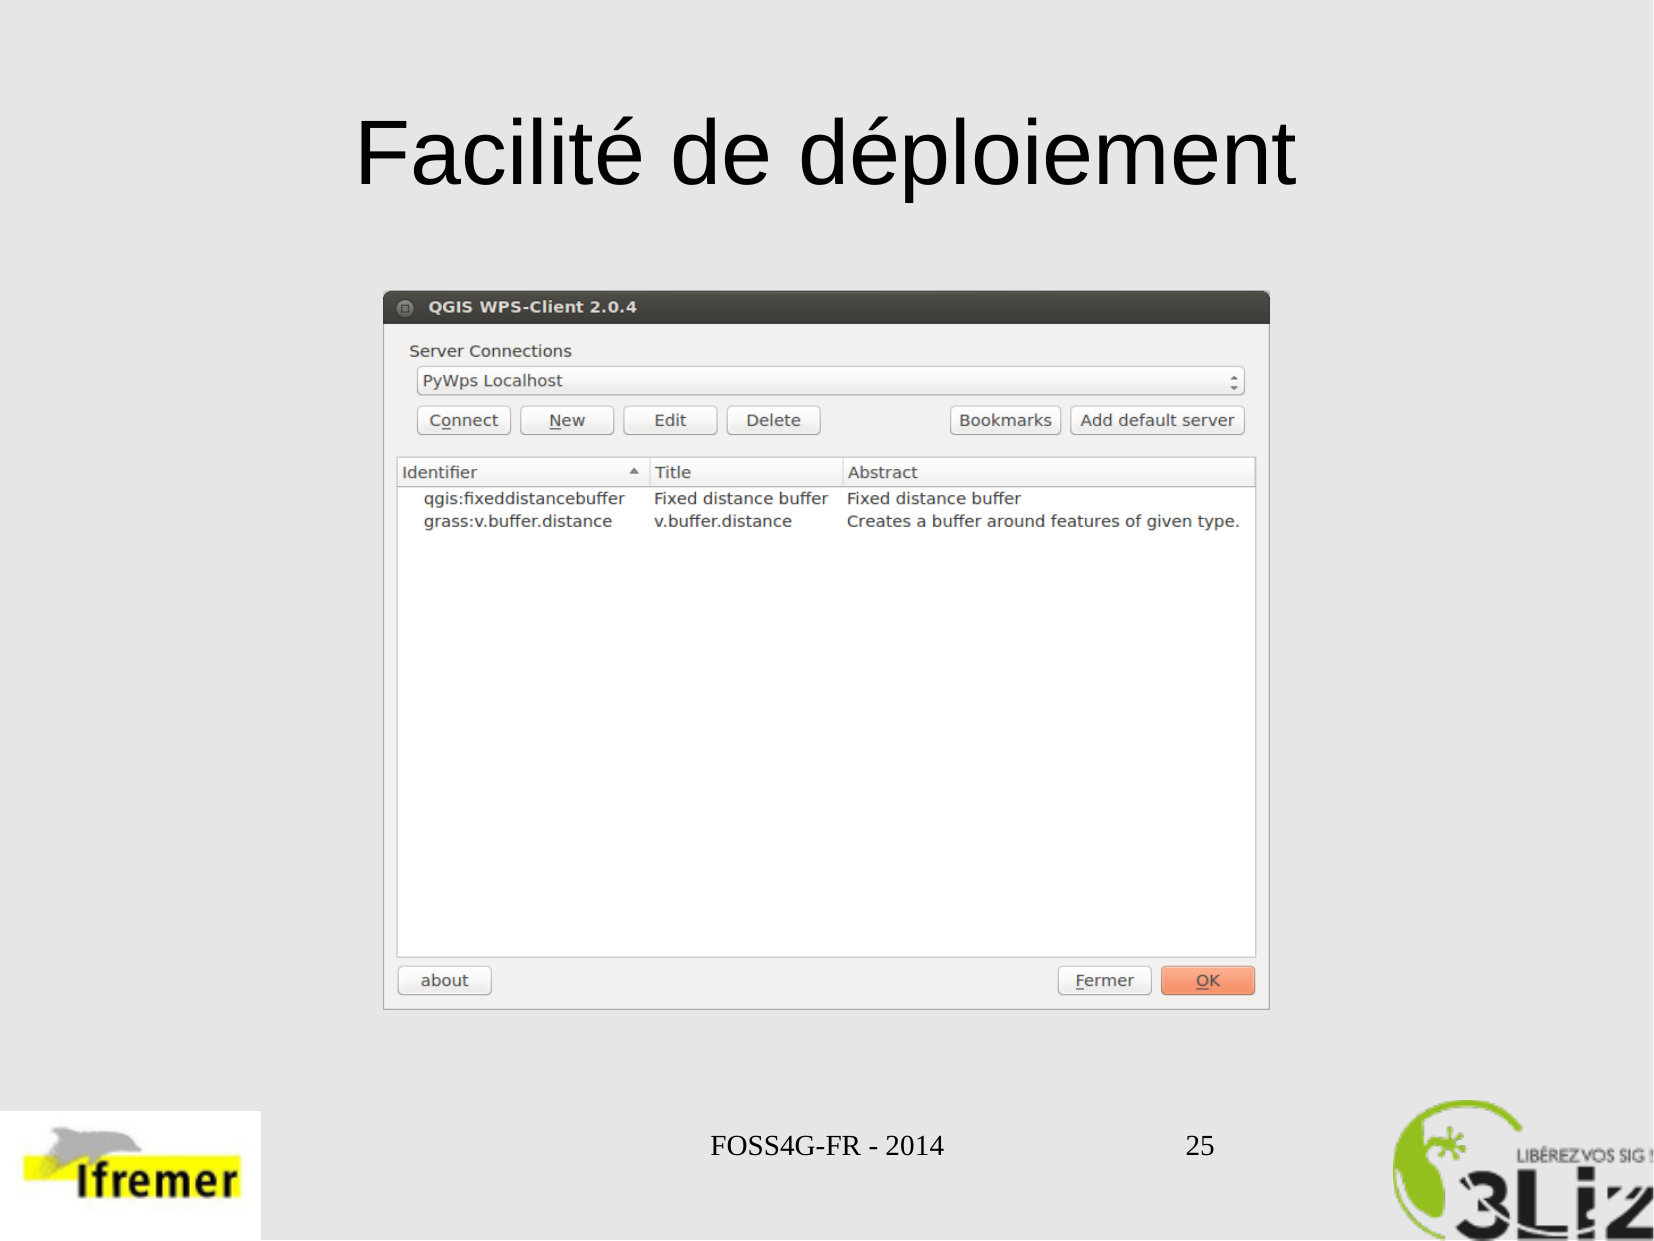

# Facilité de déploiement
FOSS4G-FR - 2014
25